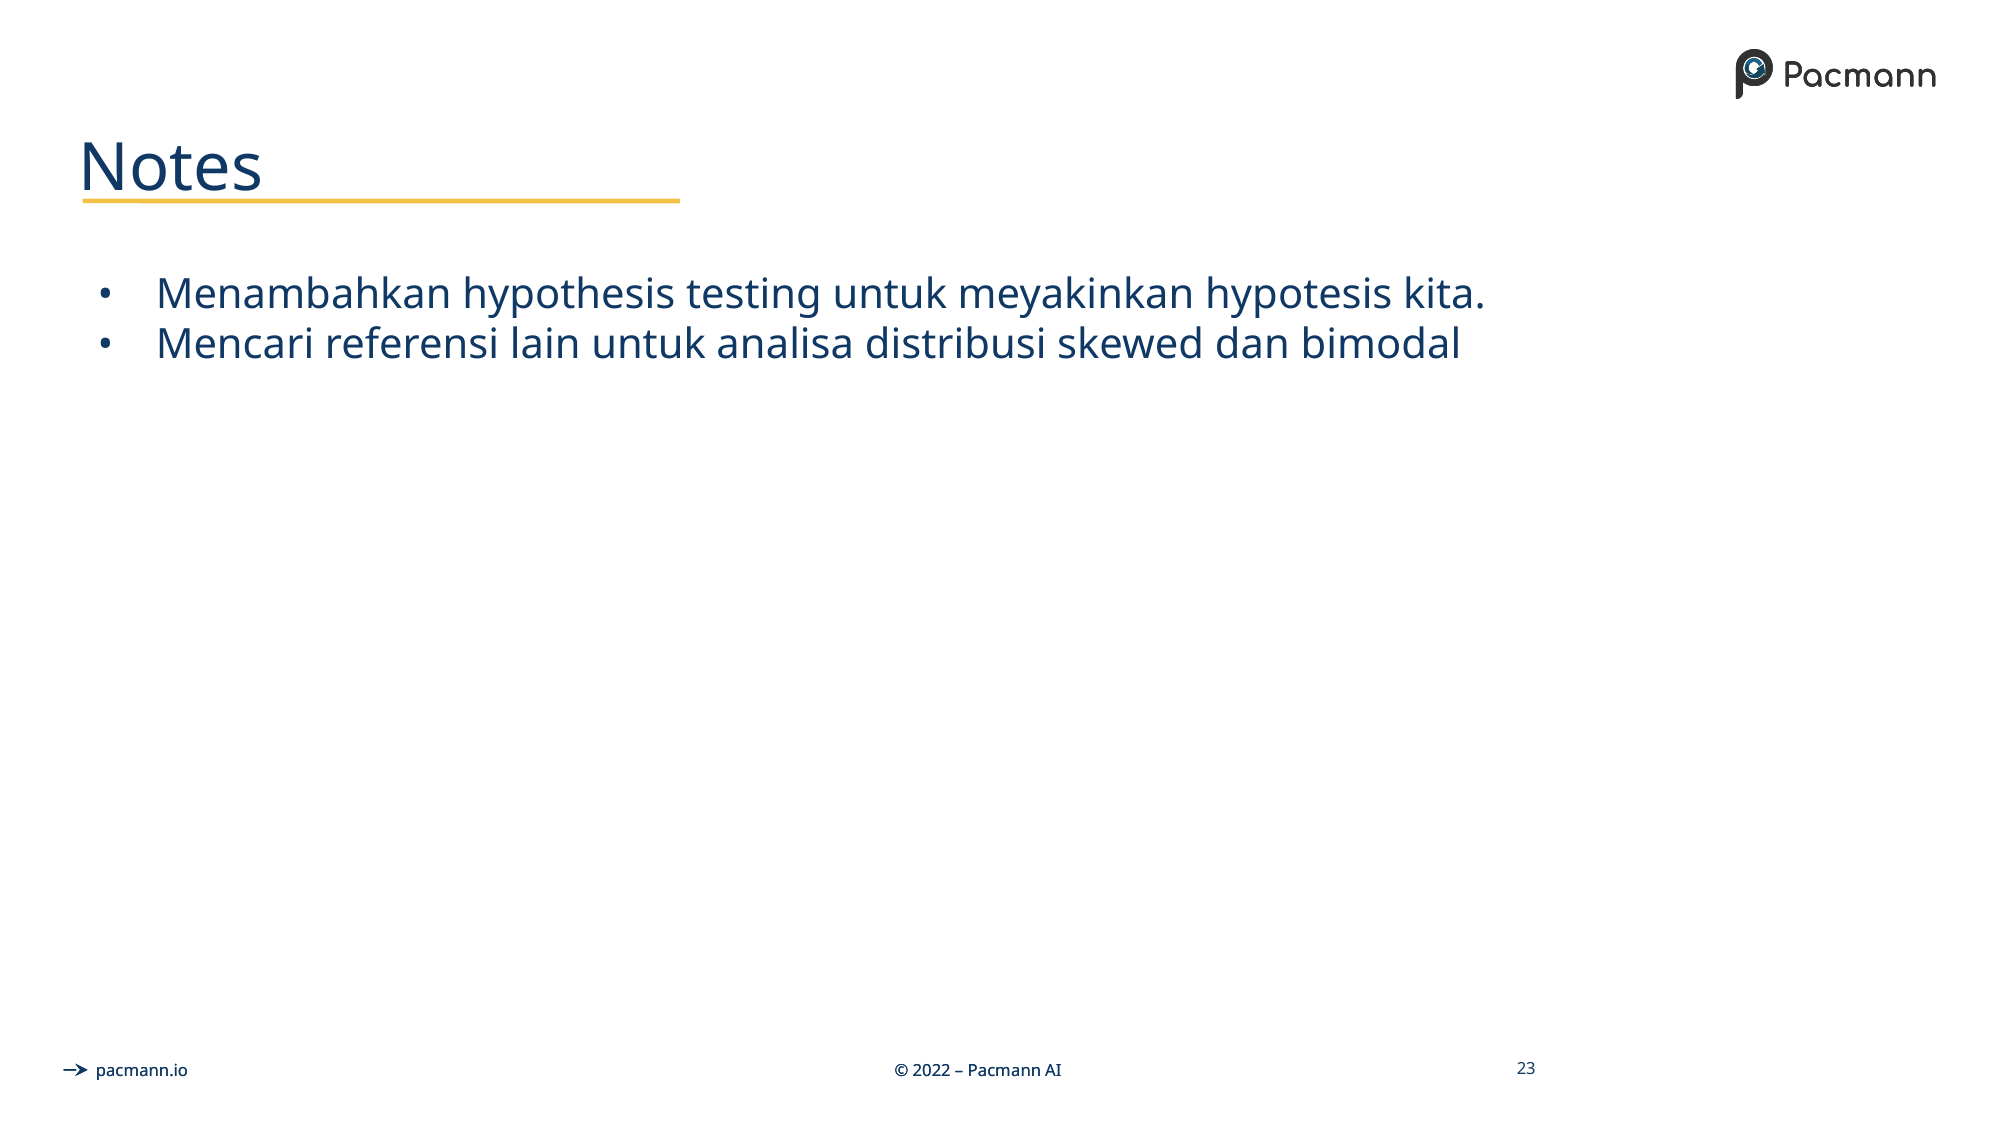

# Notes
Menambahkan hypothesis testing untuk meyakinkan hypotesis kita.
Mencari referensi lain untuk analisa distribusi skewed dan bimodal